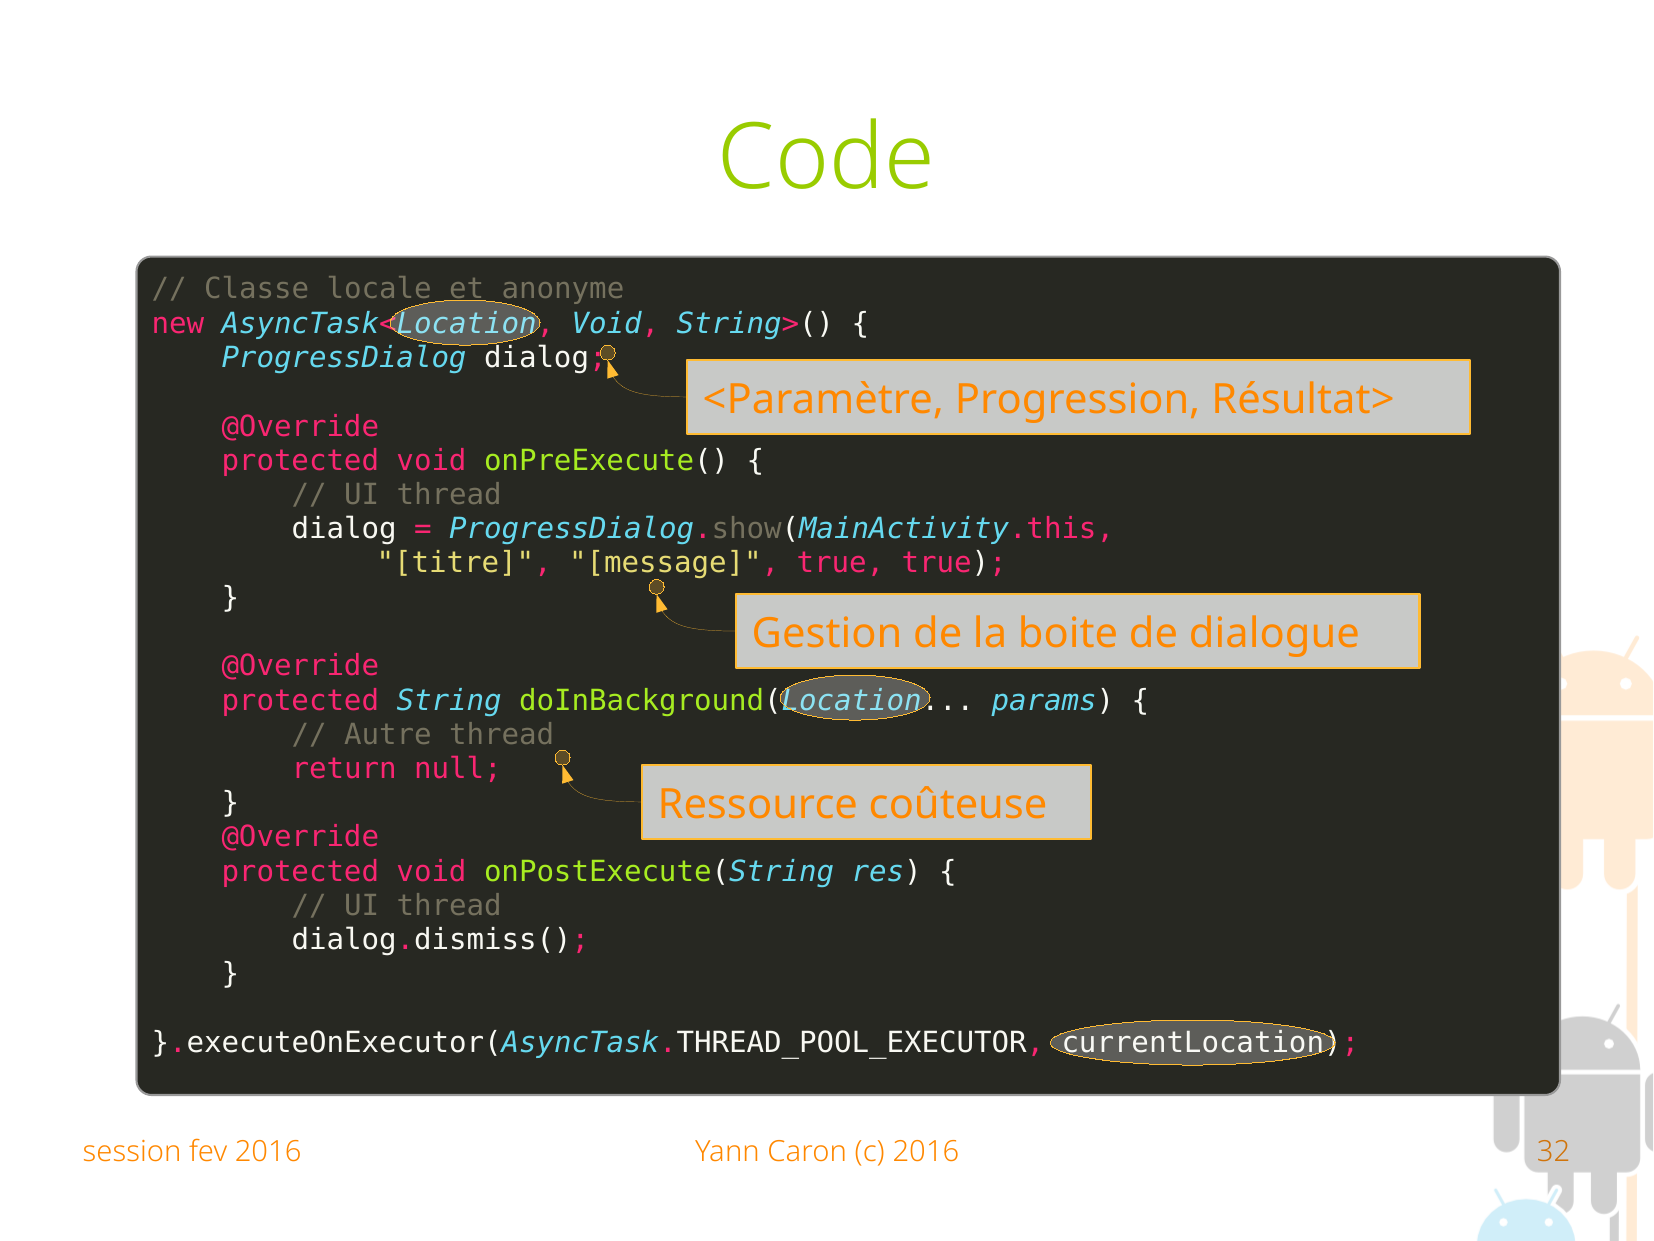

# Code
// Classe locale et anonyme
new AsyncTask<Location, Void, String>() {
 ProgressDialog dialog;
 @Override
 protected void onPreExecute() {
 // UI thread
 dialog = ProgressDialog.show(MainActivity.this,
			"[titre]", "[message]", true, true);
 }
 @Override
 protected String doInBackground(Location... params) {
 // Autre thread
 return null;
 }
 @Override
 protected void onPostExecute(String res) {
 // UI thread
 dialog.dismiss();
 }
}.executeOnExecutor(AsyncTask.THREAD_POOL_EXECUTOR, currentLocation);
<Paramètre, Progression, Résultat>
Gestion de la boite de dialogue
Ressource coûteuse
session fev 2016
Yann Caron (c) 2016
32